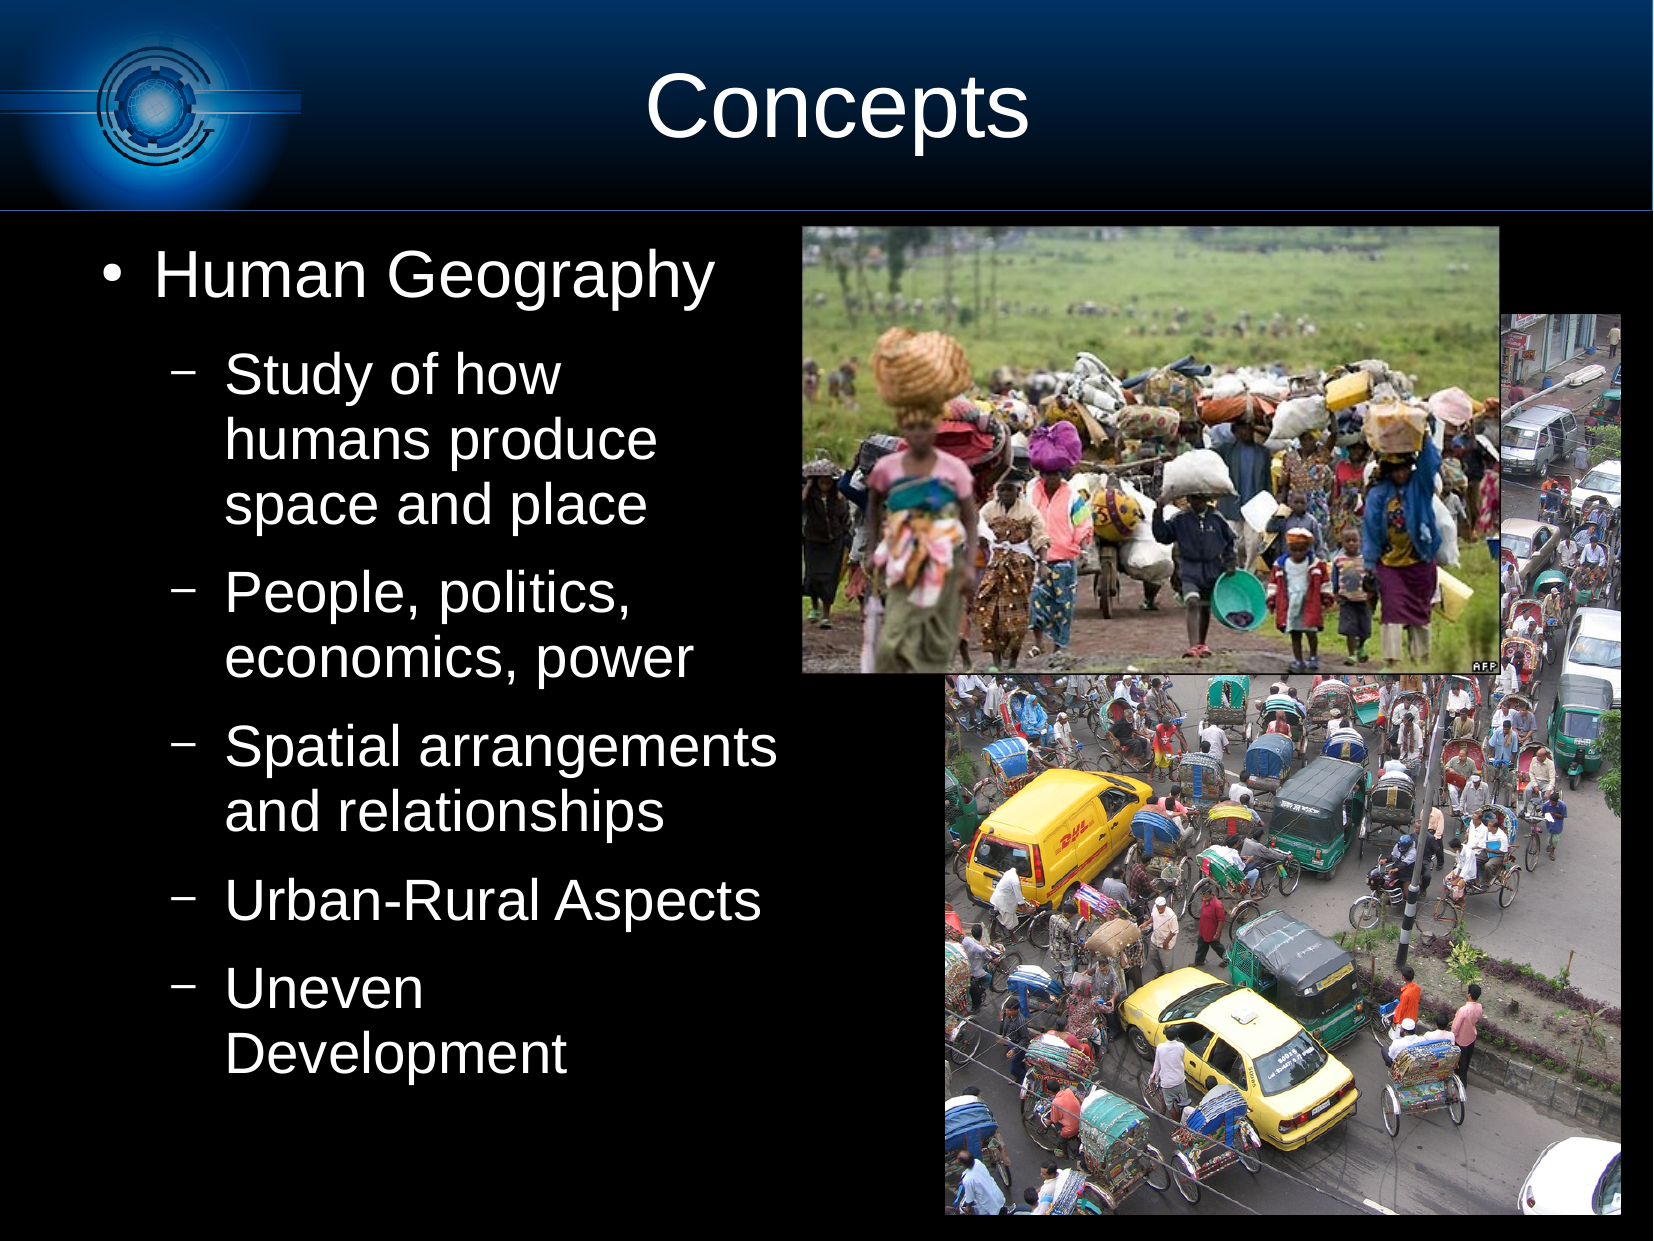

# Concepts
Human Geography
Study of how humans produce space and place
People, politics, economics, power
Spatial arrangements and relationships
Urban-Rural Aspects
Uneven Development